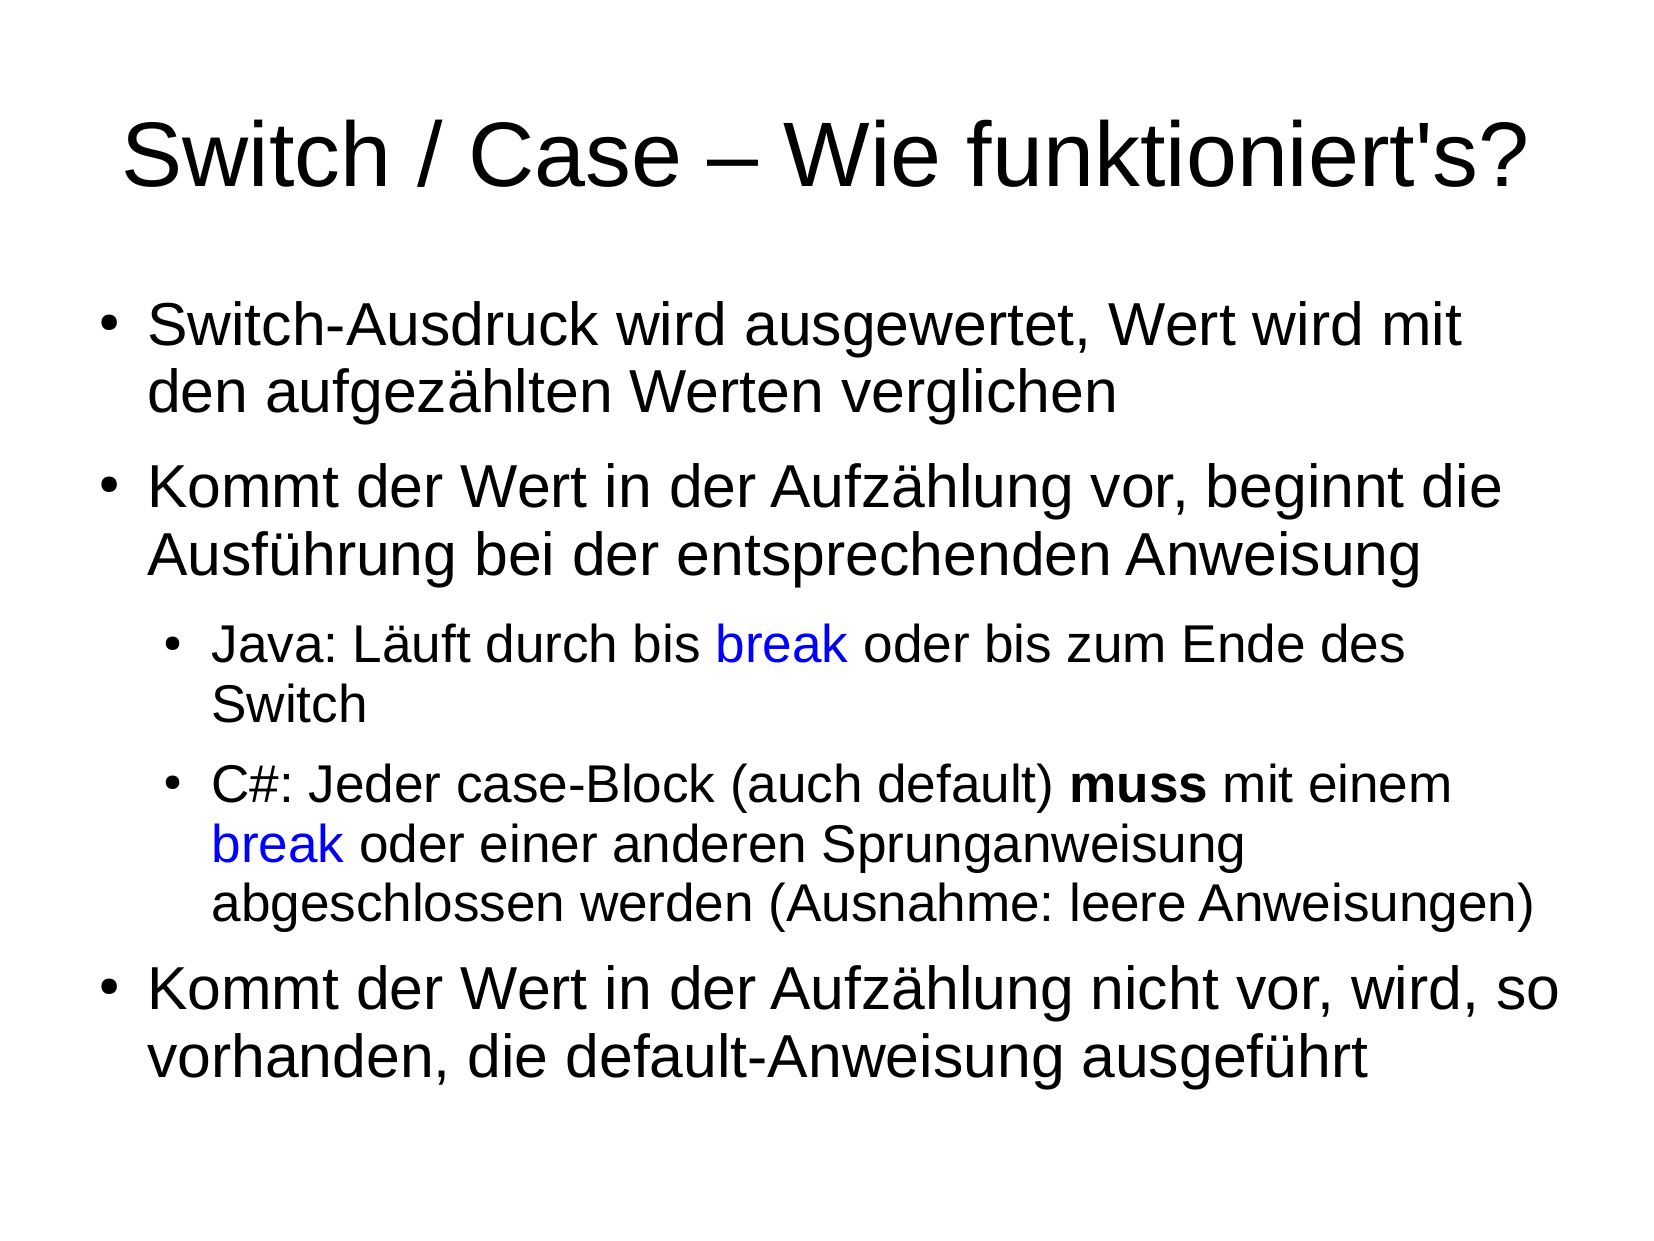

# Switch / Case – Wie funktioniert's?
Switch-Ausdruck wird ausgewertet, Wert wird mit den aufgezählten Werten verglichen
Kommt der Wert in der Aufzählung vor, beginnt die Ausführung bei der entsprechenden Anweisung
Java: Läuft durch bis break oder bis zum Ende des Switch
C#: Jeder case-Block (auch default) muss mit einem break oder einer anderen Sprunganweisung abgeschlossen werden (Ausnahme: leere Anweisungen)
Kommt der Wert in der Aufzählung nicht vor, wird, so vorhanden, die default-Anweisung ausgeführt